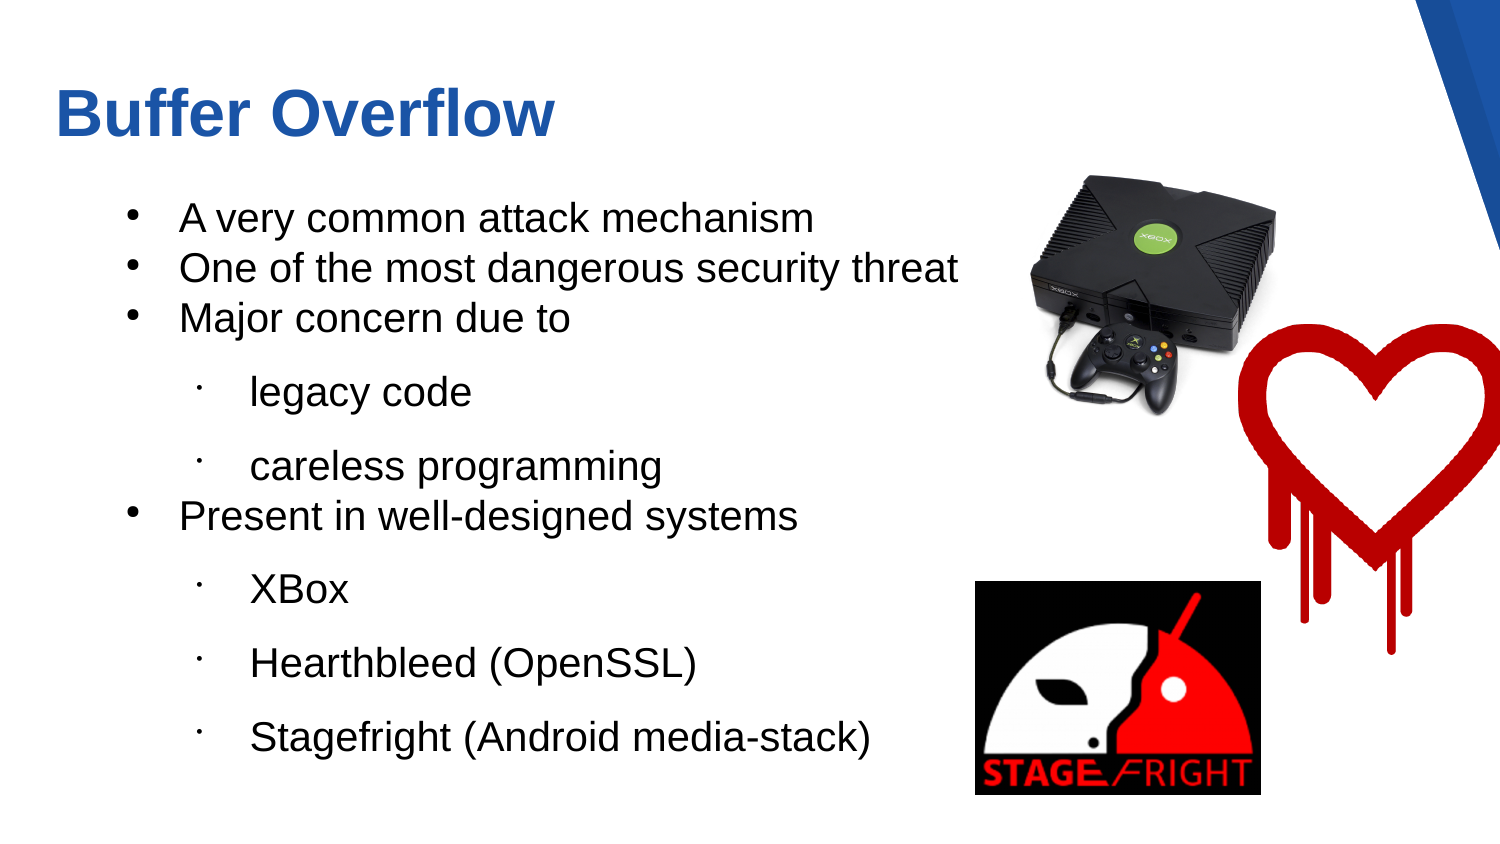

Buffer Overflow
# A very common attack mechanism
One of the most dangerous security threat
Major concern due to
legacy code
careless programming
Present in well-designed systems
XBox
Hearthbleed (OpenSSL)
Stagefright (Android media-stack)